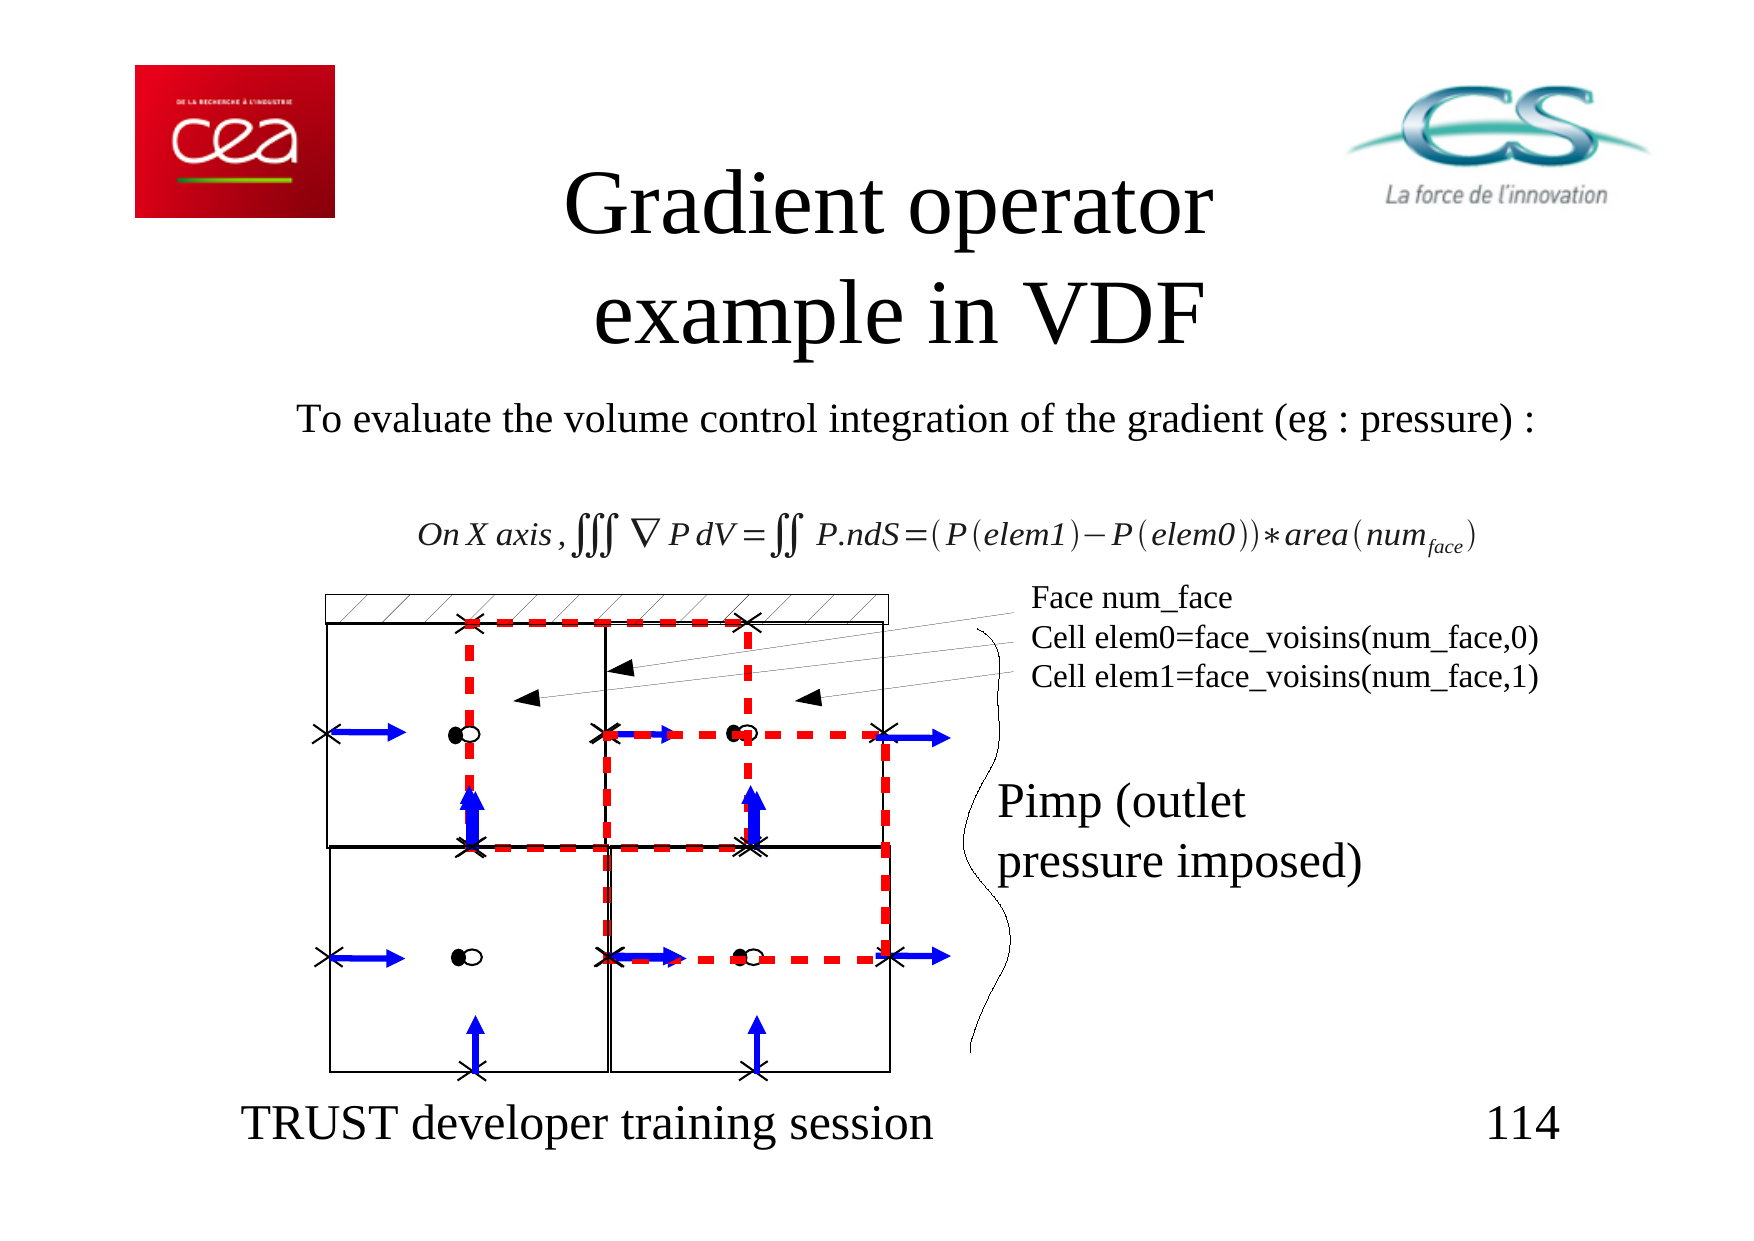

# Gradient operator example in VDF
To evaluate the volume control integration of the gradient (eg : pressure) :
Face num_face
Cell elem0=face_voisins(num_face,0)
Cell elem1=face_voisins(num_face,1)
Pimp (outlet pressure imposed)
TRUST developer training session
114